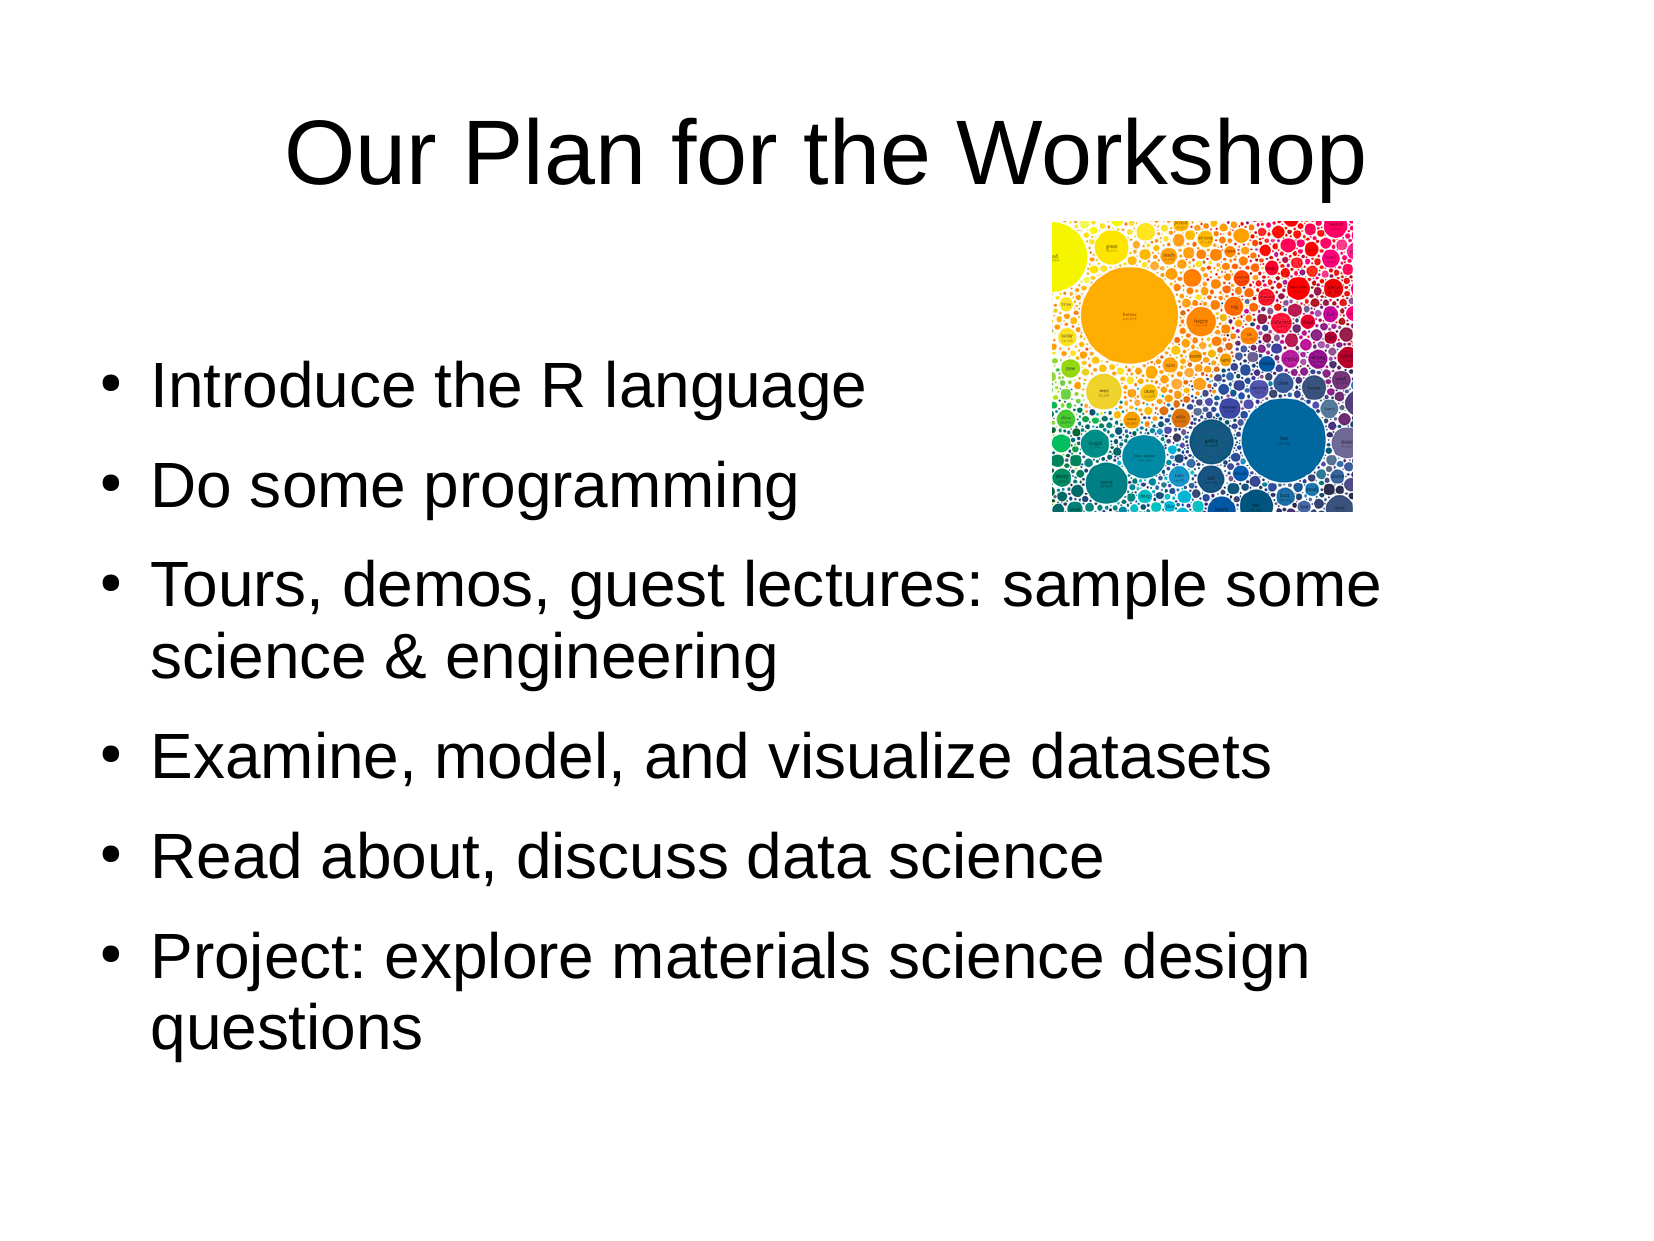

# Our Plan for the Workshop
Introduce the R language
Do some programming
Tours, demos, guest lectures: sample some science & engineering
Examine, model, and visualize datasets
Read about, discuss data science
Project: explore materials science design questions